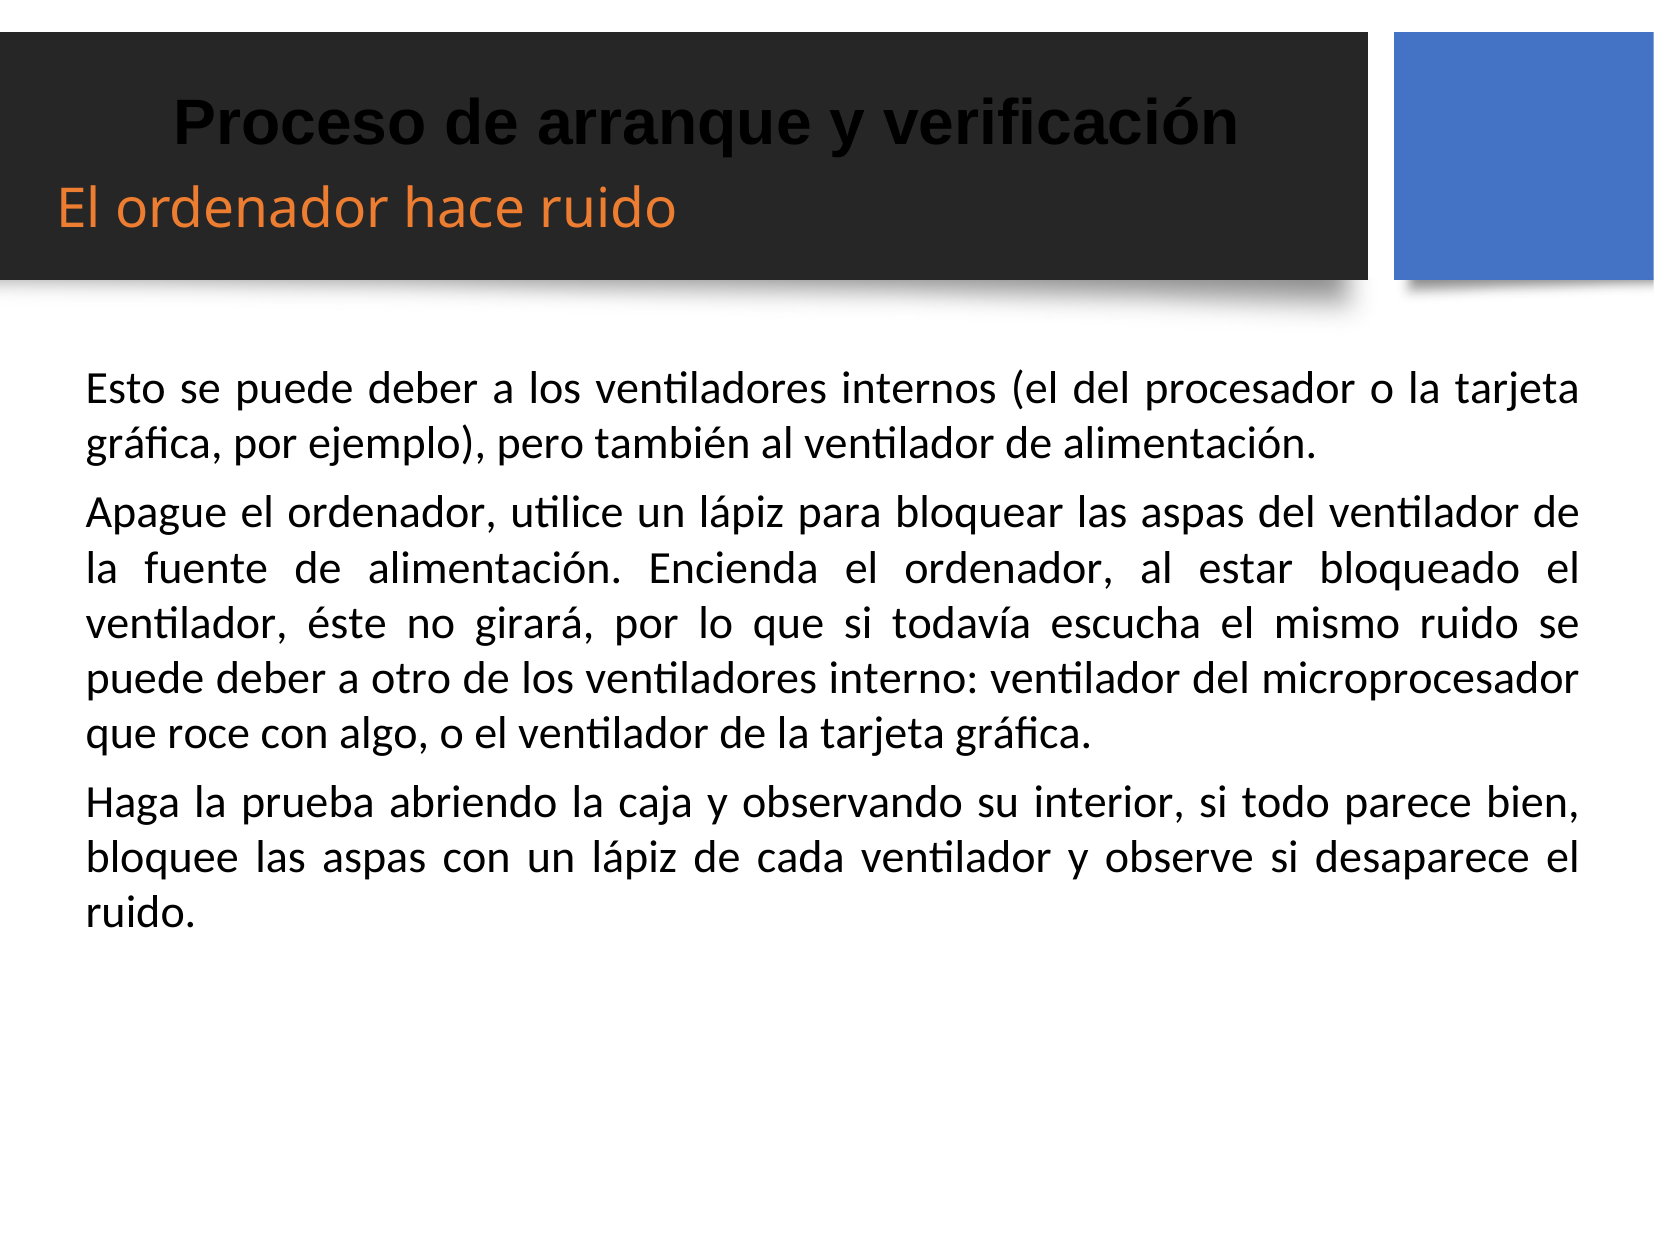

Proceso de arranque y verificación
El ordenador hace ruido
# Esto se puede deber a los ventiladores internos (el del procesador o la tarjeta gráfica, por ejemplo), pero también al ventilador de alimentación.
Apague el ordenador, utilice un lápiz para bloquear las aspas del ventilador de la fuente de alimentación. Encienda el ordenador, al estar bloqueado el ventilador, éste no girará, por lo que si todavía escucha el mismo ruido se puede deber a otro de los ventiladores interno: ventilador del microprocesador que roce con algo, o el ventilador de la tarjeta gráfica.
Haga la prueba abriendo la caja y observando su interior, si todo parece bien, bloquee las aspas con un lápiz de cada ventilador y observe si desaparece el ruido.